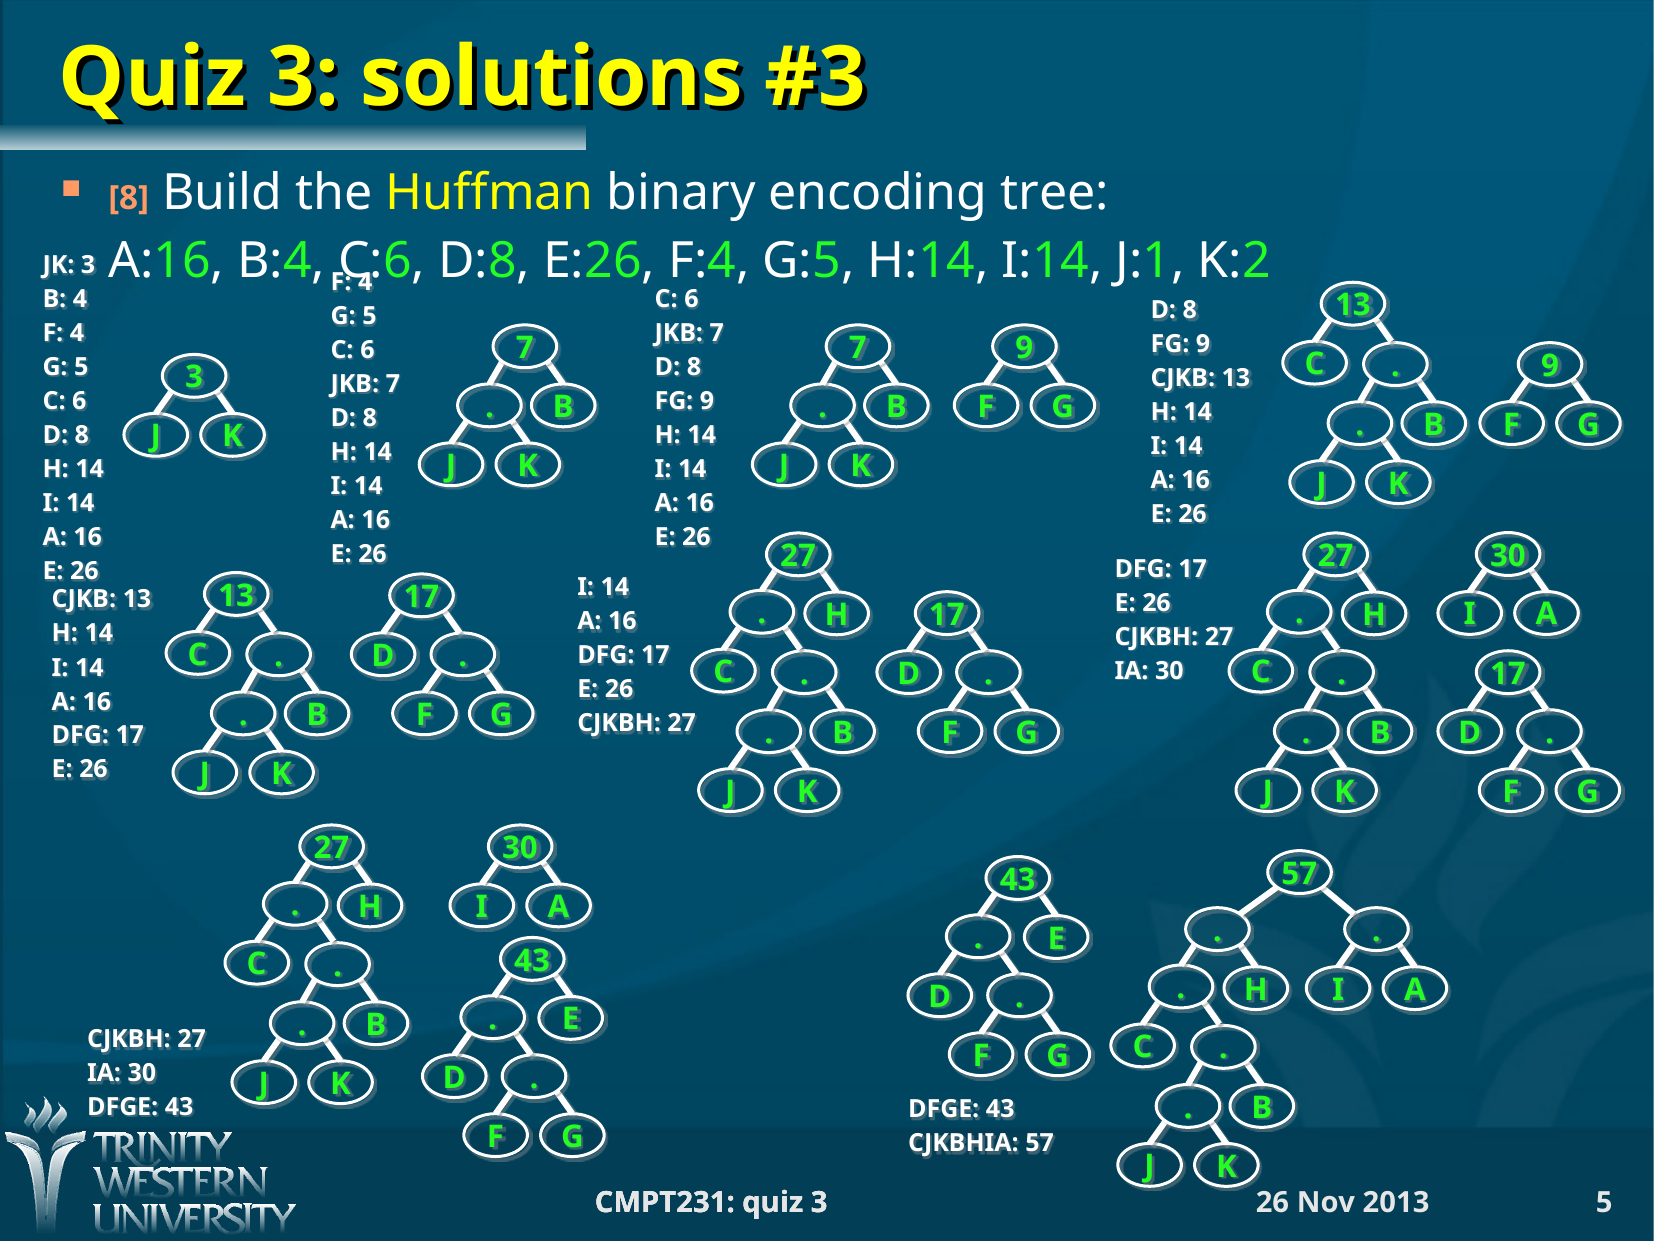

# Quiz 3: solutions #3
[8] Build the Huffman binary encoding tree:
A:16, B:4, C:6, D:8, E:26, F:4, G:5, H:14, I:14, J:1, K:2
JK: 3
B: 4
F: 4
G: 5
C: 6
D: 8
H: 14
I: 14
A: 16
E: 26
F: 4
G: 5
C: 6
JKB: 7
D: 8
H: 14
I: 14
A: 16
E: 26
C: 6
JKB: 7
D: 8
FG: 9
H: 14
I: 14
A: 16
E: 26
13
D: 8
FG: 9
CJKB: 13
H: 14
I: 14
A: 16
E: 26
7
7
9
C
.
9
3
F
G
.
B
.
B
F
G
.
B
J
K
J
J
K
K
J
K
30
27
27
DFG: 17
E: 26
CJKBH: 27
IA: 30
I: 14
A: 16
DFG: 17
E: 26
CJKBH: 27
13
CJKB: 13
H: 14
I: 14
A: 16
DFG: 17
E: 26
17
.
.
I
A
17
H
H
C
D
.
.
C
C
D
.
.
.
17
F
G
.
B
F
G
D
.
B
.
B
.
J
K
J
J
F
K
K
G
27
30
57
43
.
I
H
A
.
.
.
E
43
C
.
.
I
H
A
D
.
.
E
.
B
CJKBH: 27
IA: 30
DFGE: 43
C
.
F
G
D
.
J
K
DFGE: 43
CJKBHIA: 57
.
B
F
G
J
K
CMPT231: quiz 3
26 Nov 2013
5